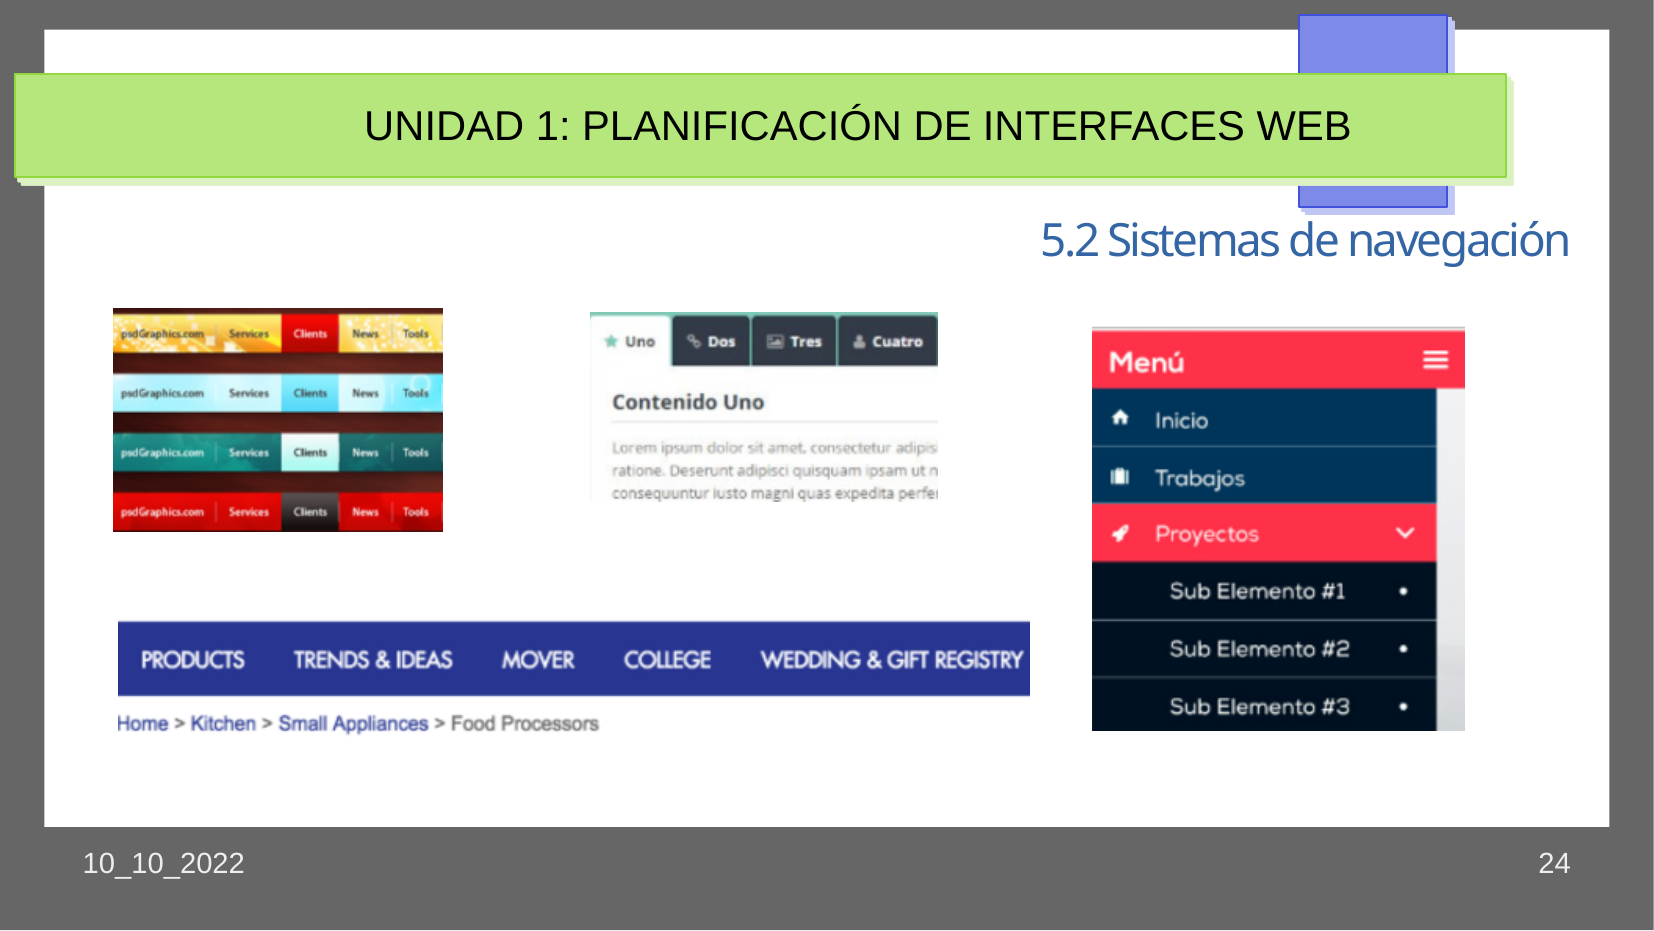

# UNIDAD 1: PLANIFICACIÓN DE INTERFACES WEB
5.2 Sistemas de navegación
10_10_2022
24